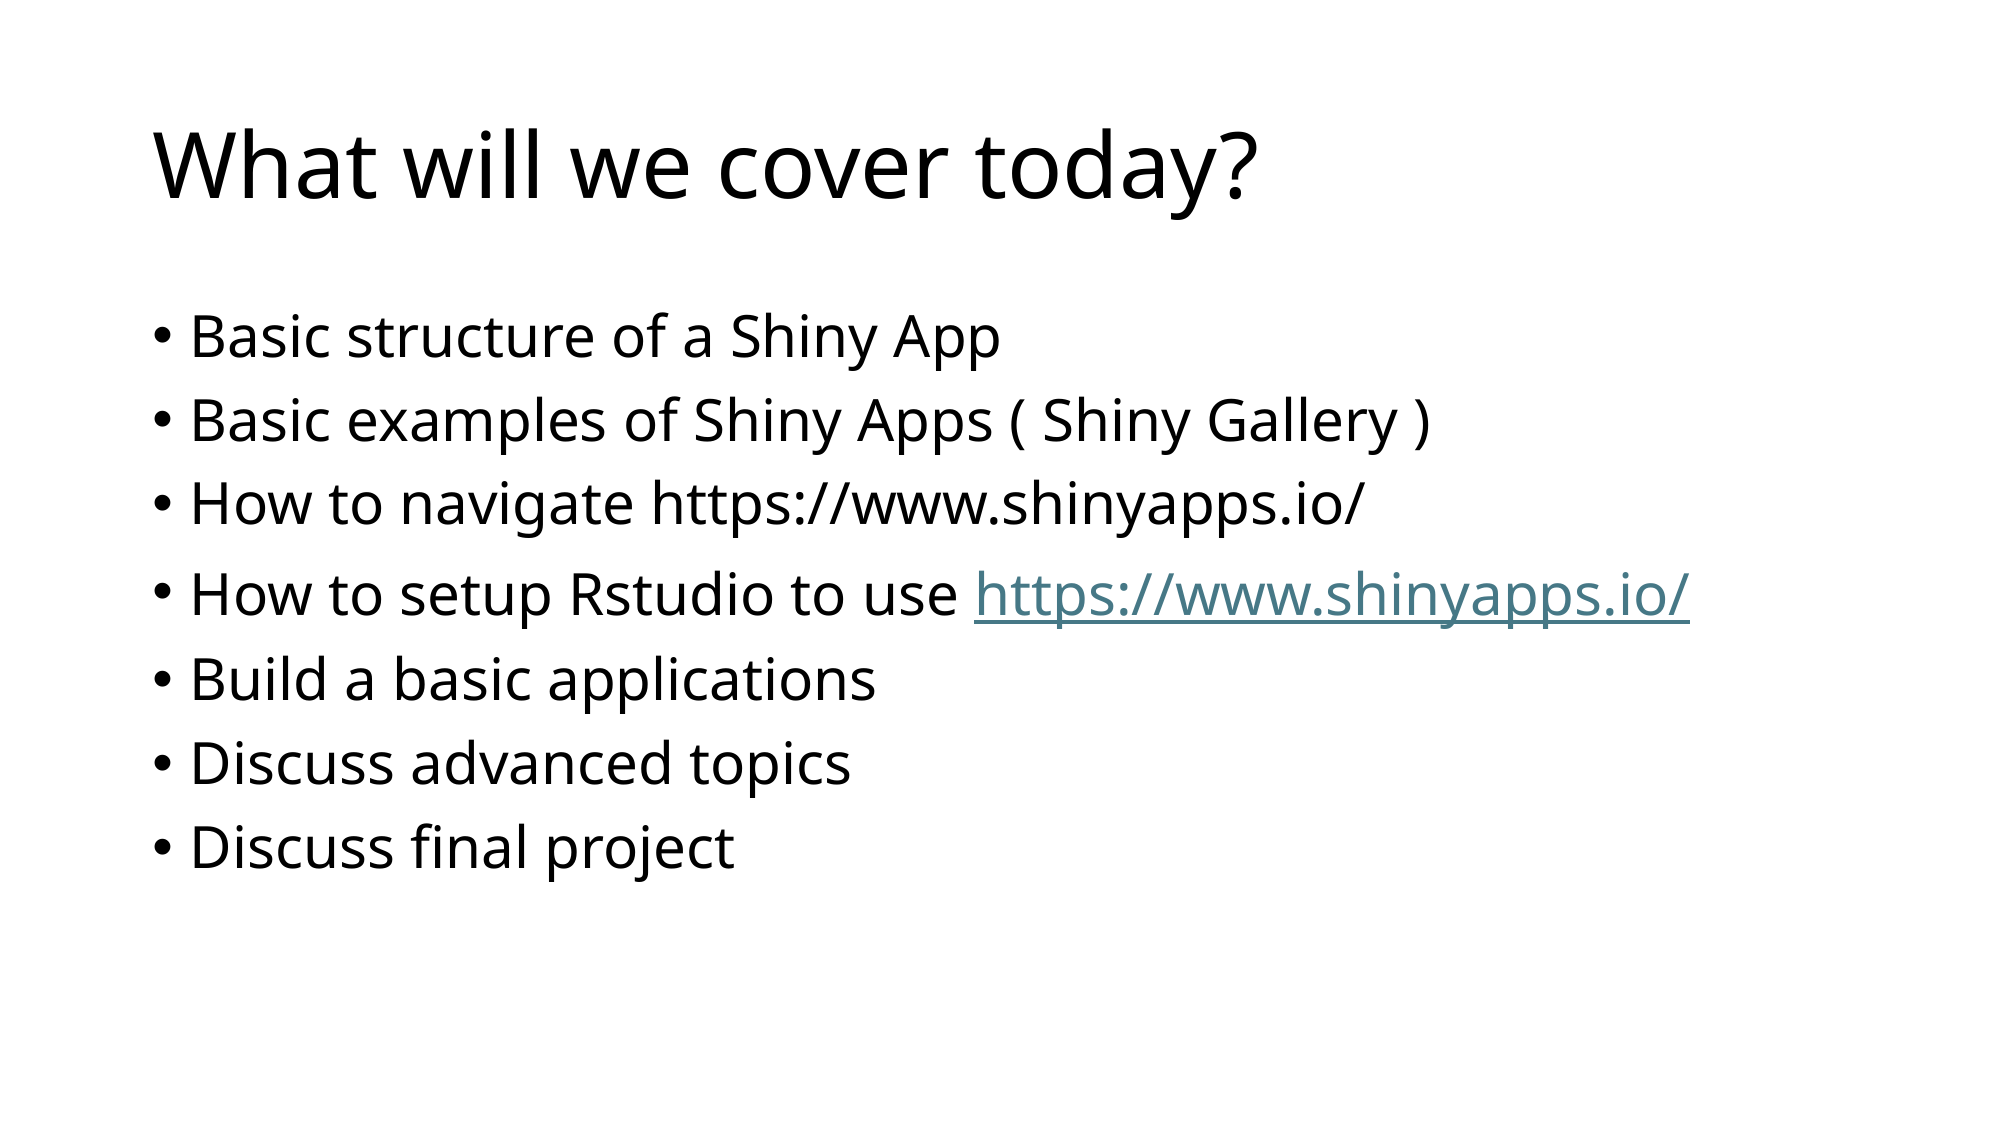

# What will we cover today?
Basic structure of a Shiny App
Basic examples of Shiny Apps ( Shiny Gallery )
How to navigate https://www.shinyapps.io/
How to setup Rstudio to use https://www.shinyapps.io/
Build a basic applications
Discuss advanced topics
Discuss final project